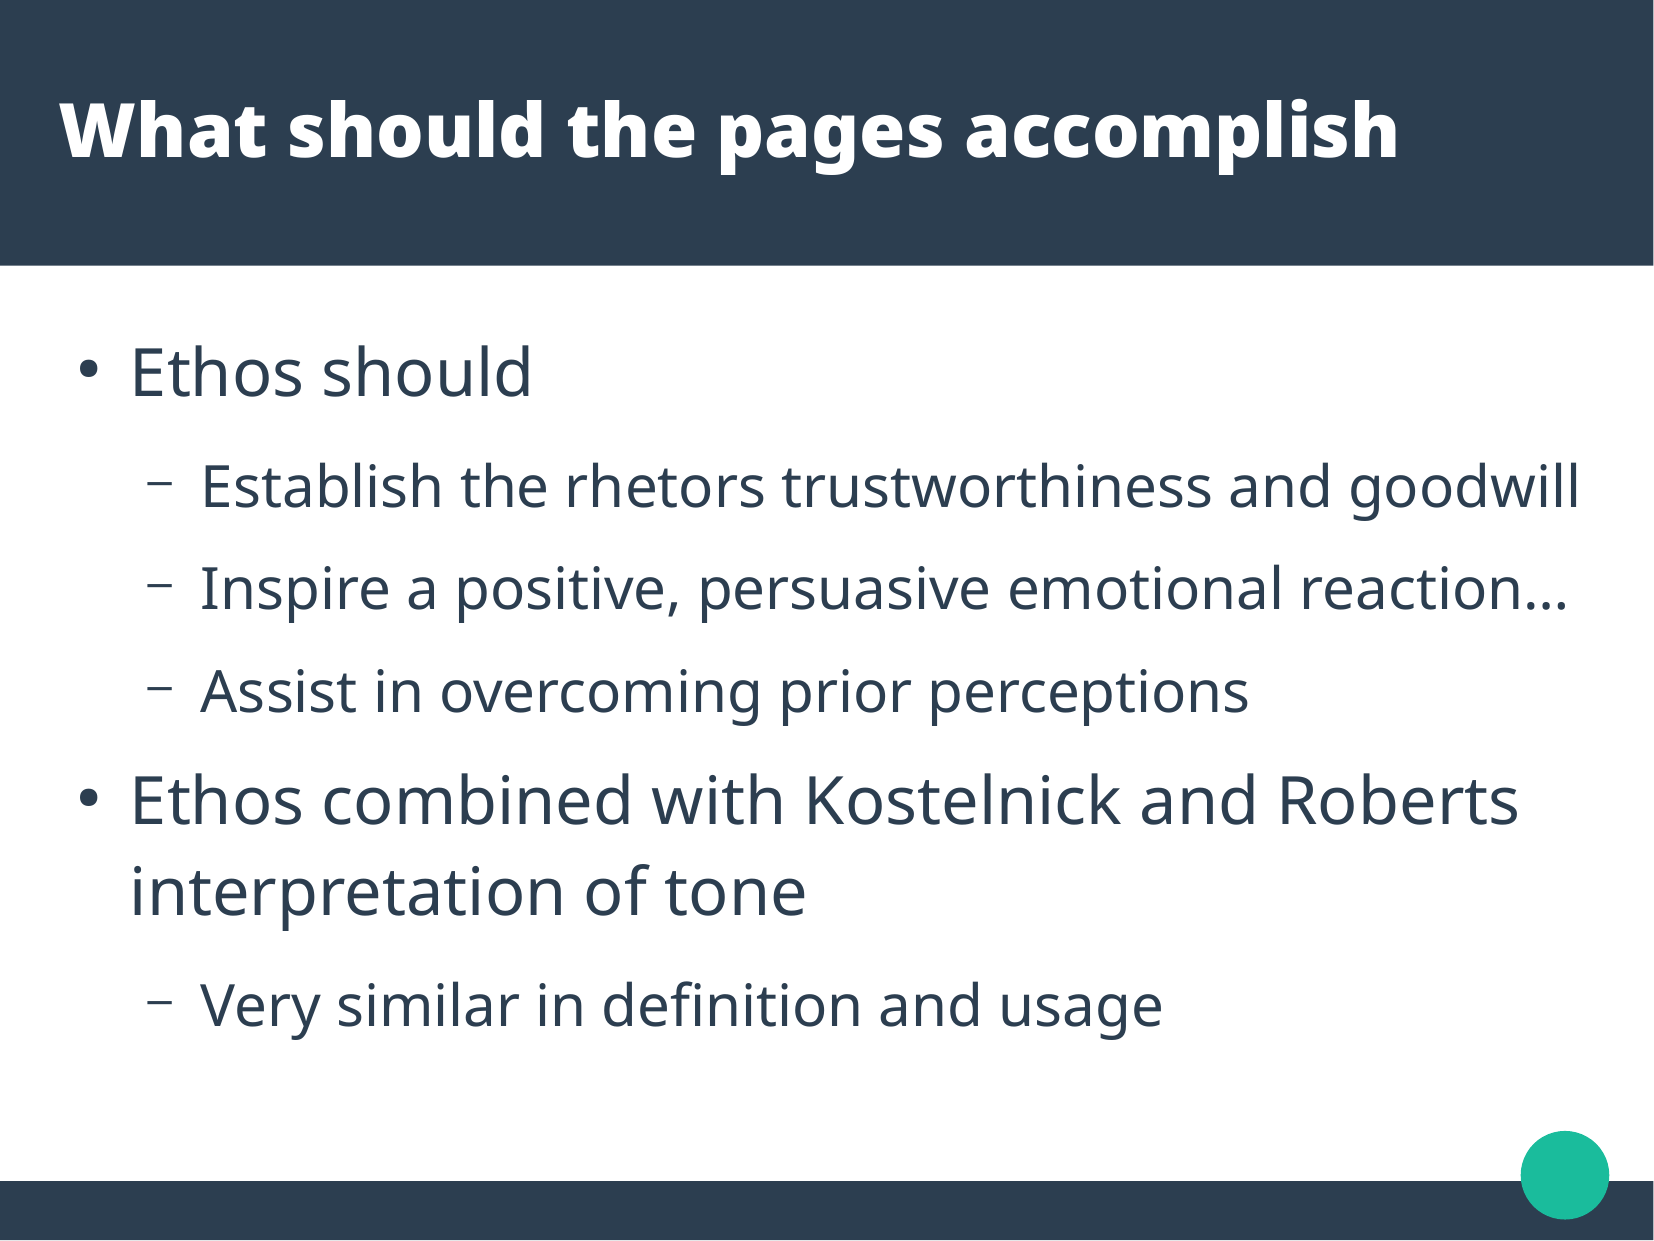

# What should the pages accomplish
Ethos should
Establish the rhetors trustworthiness and goodwill
Inspire a positive, persuasive emotional reaction…
Assist in overcoming prior perceptions
Ethos combined with Kostelnick and Roberts interpretation of tone
Very similar in definition and usage